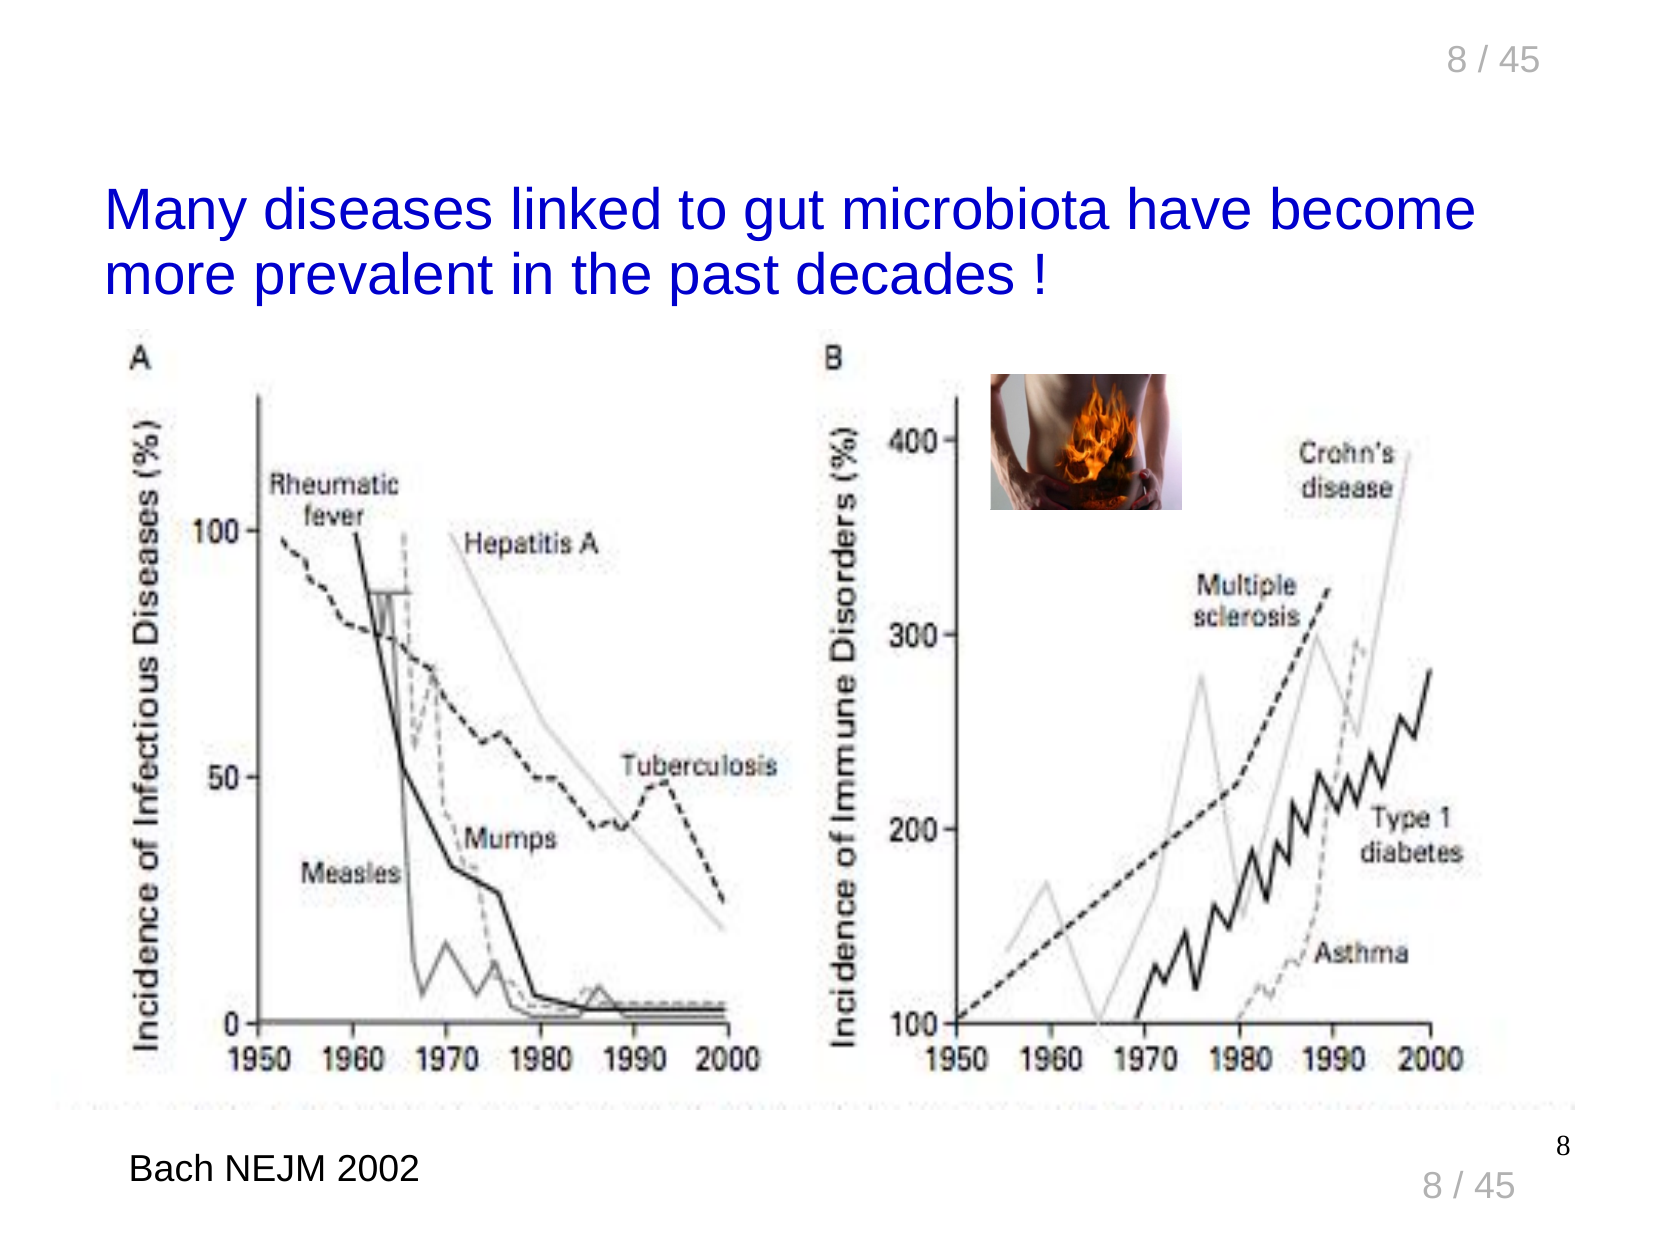

# Many diseases linked to gut microbiota have become more prevalent in the past decades !
8
Bach NEJM 2002